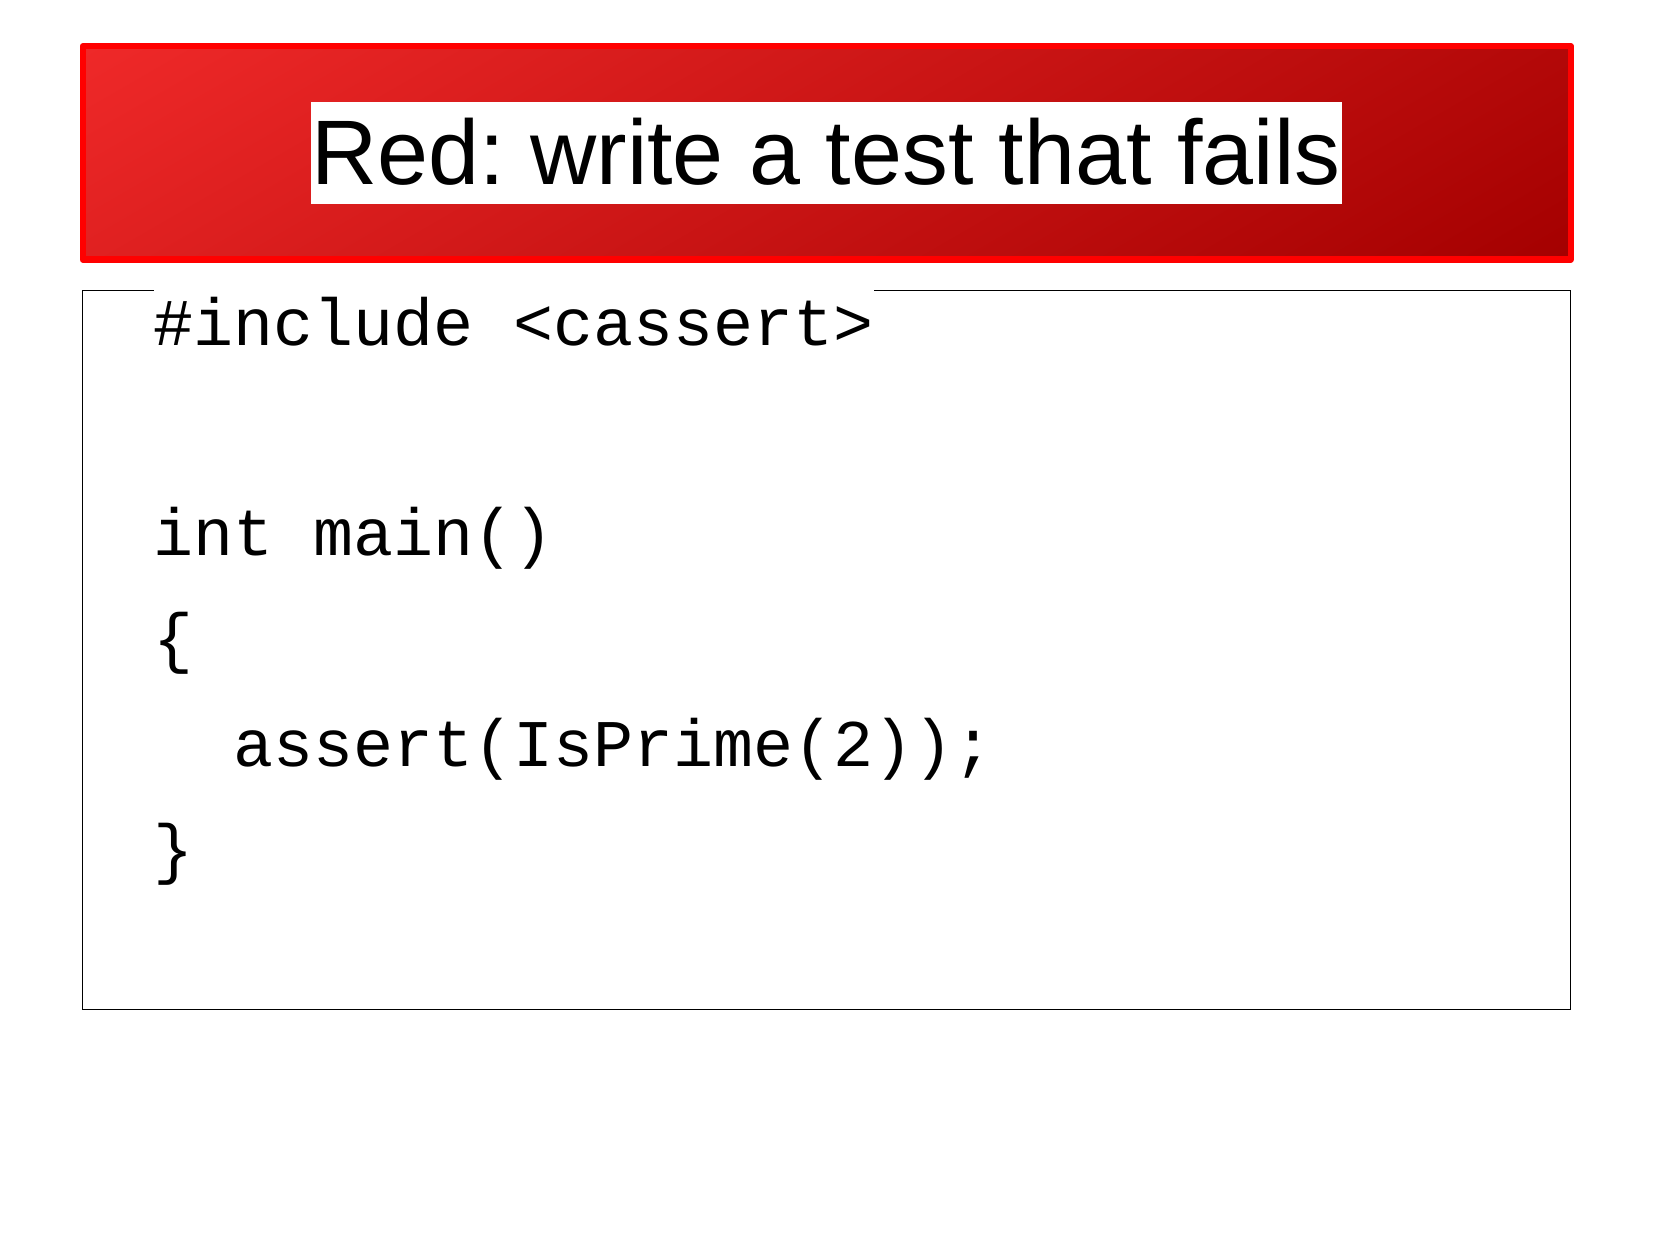

# Red: write a test that fails
#include <cassert>
int main()
{
 assert(IsPrime(2));
}